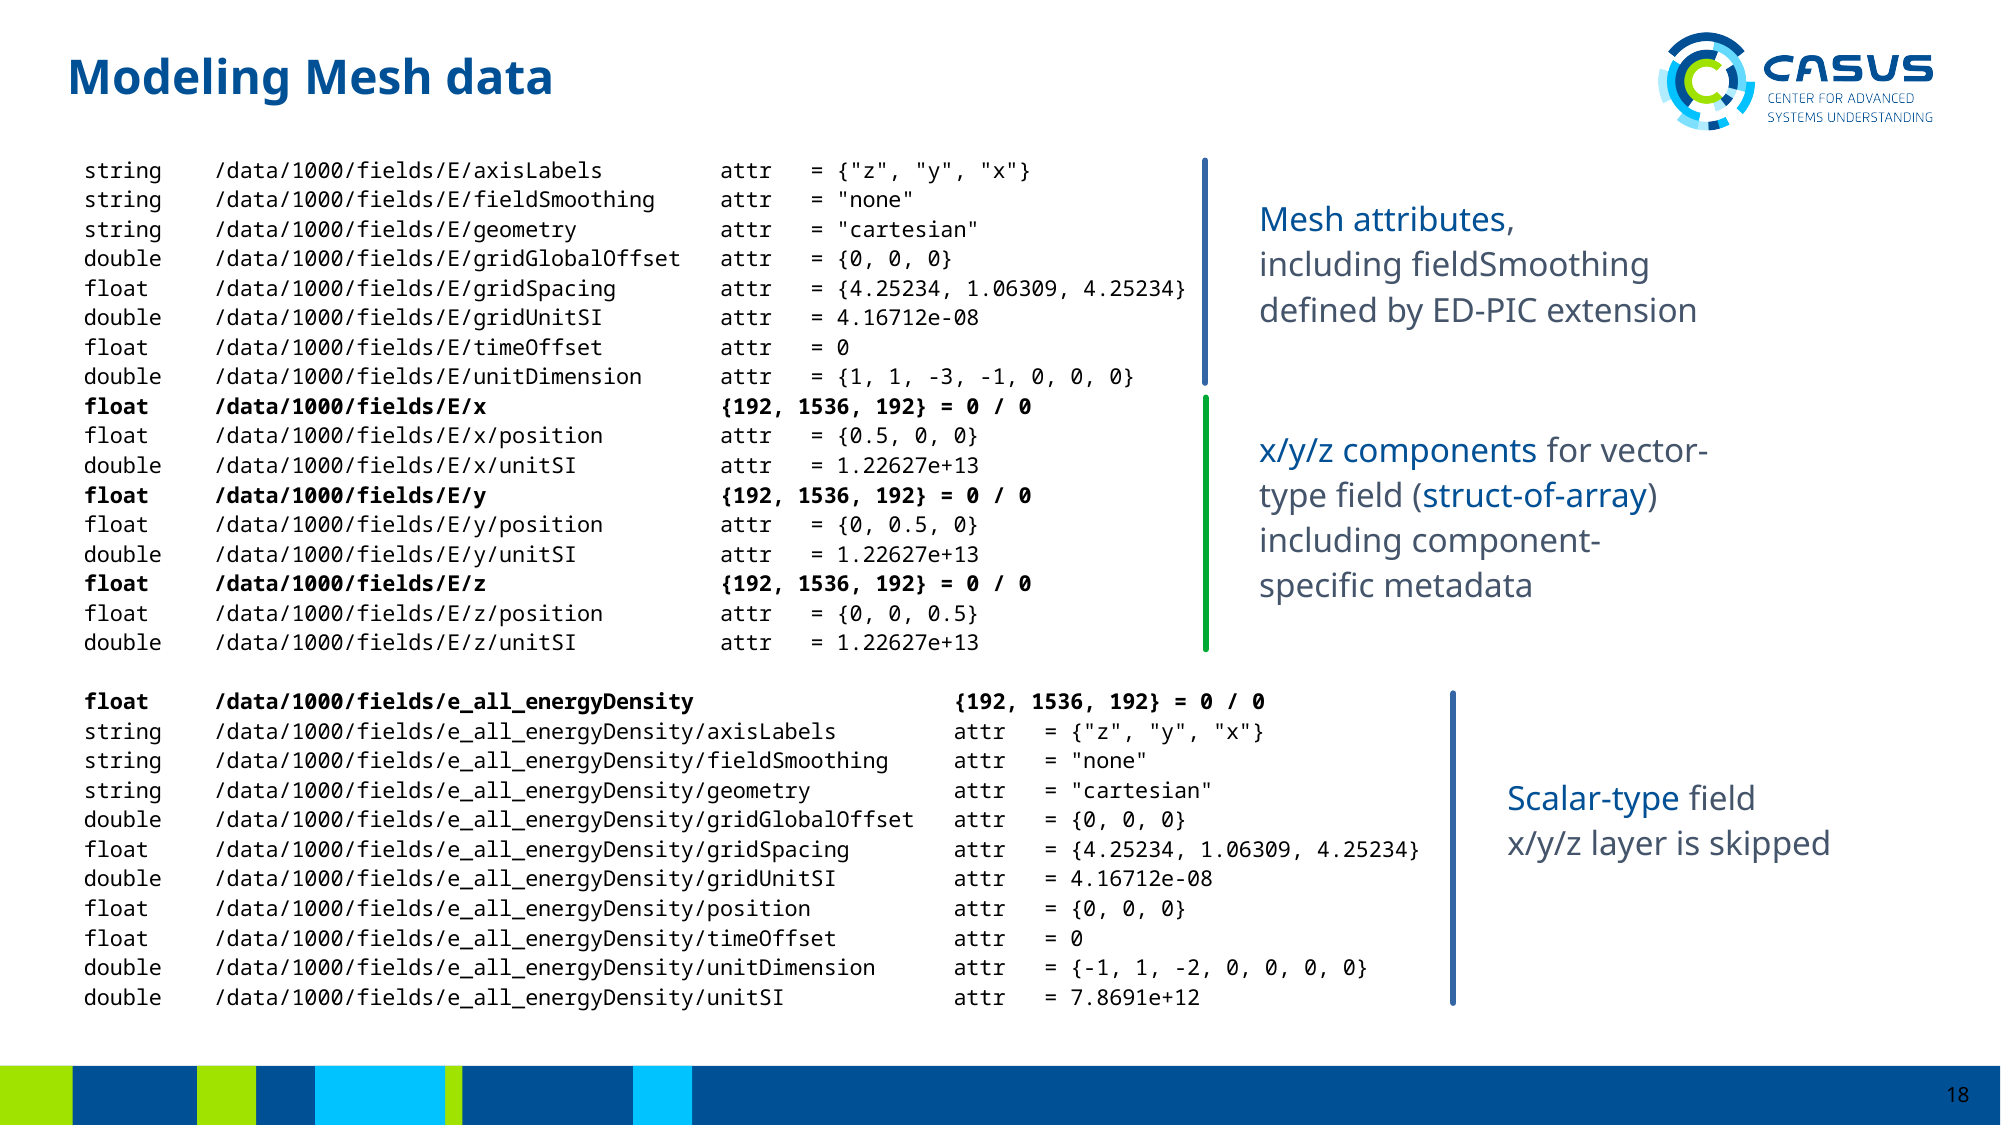

# Modeling Mesh data
string /data/1000/fields/E/axisLabels attr = {"z", "y", "x"}
string /data/1000/fields/E/fieldSmoothing attr = "none"
string /data/1000/fields/E/geometry attr = "cartesian"
double /data/1000/fields/E/gridGlobalOffset attr = {0, 0, 0}
float /data/1000/fields/E/gridSpacing attr = {4.25234, 1.06309, 4.25234}
double /data/1000/fields/E/gridUnitSI attr = 4.16712e-08
float /data/1000/fields/E/timeOffset attr = 0
double /data/1000/fields/E/unitDimension attr = {1, 1, -3, -1, 0, 0, 0}
float /data/1000/fields/E/x {192, 1536, 192} = 0 / 0
float /data/1000/fields/E/x/position attr = {0.5, 0, 0}
double /data/1000/fields/E/x/unitSI attr = 1.22627e+13
float /data/1000/fields/E/y {192, 1536, 192} = 0 / 0
float /data/1000/fields/E/y/position attr = {0, 0.5, 0}
double /data/1000/fields/E/y/unitSI attr = 1.22627e+13
float /data/1000/fields/E/z {192, 1536, 192} = 0 / 0
float /data/1000/fields/E/z/position attr = {0, 0, 0.5}
double /data/1000/fields/E/z/unitSI attr = 1.22627e+13
float /data/1000/fields/e_all_energyDensity {192, 1536, 192} = 0 / 0
string /data/1000/fields/e_all_energyDensity/axisLabels attr = {"z", "y", "x"}
string /data/1000/fields/e_all_energyDensity/fieldSmoothing attr = "none"
string /data/1000/fields/e_all_energyDensity/geometry attr = "cartesian"
double /data/1000/fields/e_all_energyDensity/gridGlobalOffset attr = {0, 0, 0}
float /data/1000/fields/e_all_energyDensity/gridSpacing attr = {4.25234, 1.06309, 4.25234}
double /data/1000/fields/e_all_energyDensity/gridUnitSI attr = 4.16712e-08
float /data/1000/fields/e_all_energyDensity/position attr = {0, 0, 0}
float /data/1000/fields/e_all_energyDensity/timeOffset attr = 0
double /data/1000/fields/e_all_energyDensity/unitDimension attr = {-1, 1, -2, 0, 0, 0, 0}
double /data/1000/fields/e_all_energyDensity/unitSI attr = 7.8691e+12
Mesh attributes,
including fieldSmoothing defined by ED-PIC extension
x/y/z components for vector-type field (struct-of-array)
including component-specific metadata
Scalar-type field
x/y/z layer is skipped
18